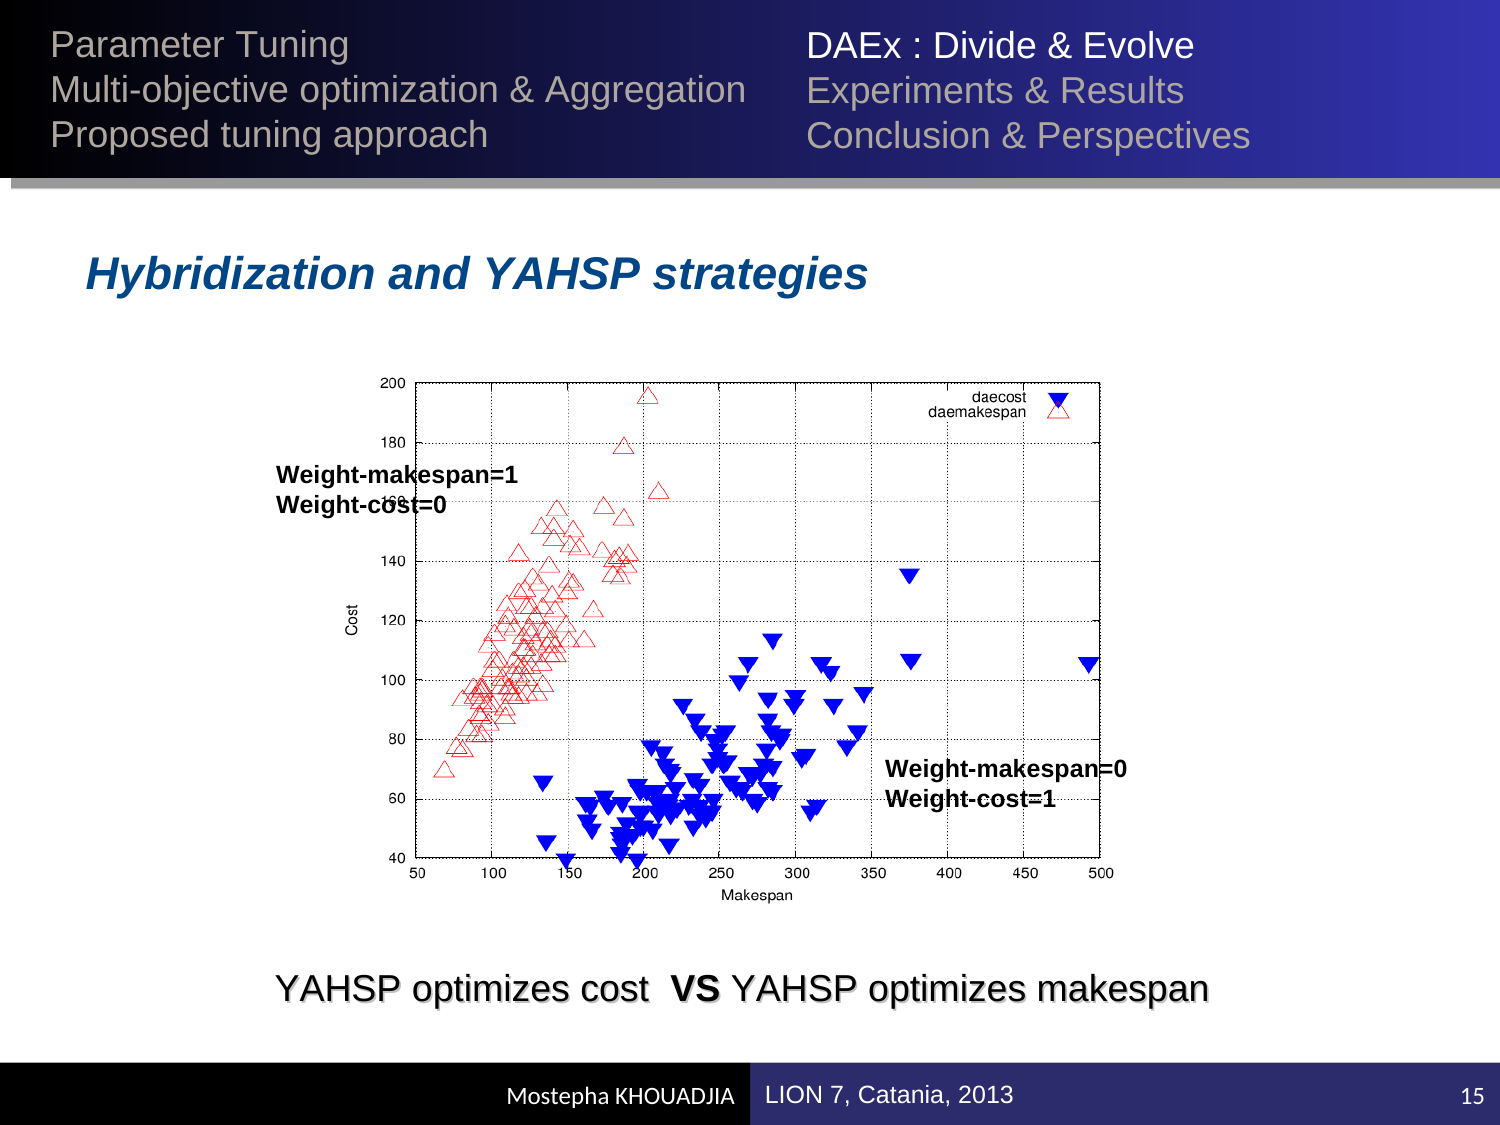

Parameter Tuning
Multi-objective optimization & Aggregation
Proposed tuning approach
DAEx : Divide & Evolve
Experiments & Results
Conclusion & Perspectives
Hybridization and YAHSP strategies
Weight-makespan=1
Weight-cost=0
Weight-makespan=0
Weight-cost=1
YAHSP optimizes cost VS YAHSP optimizes makespan
15